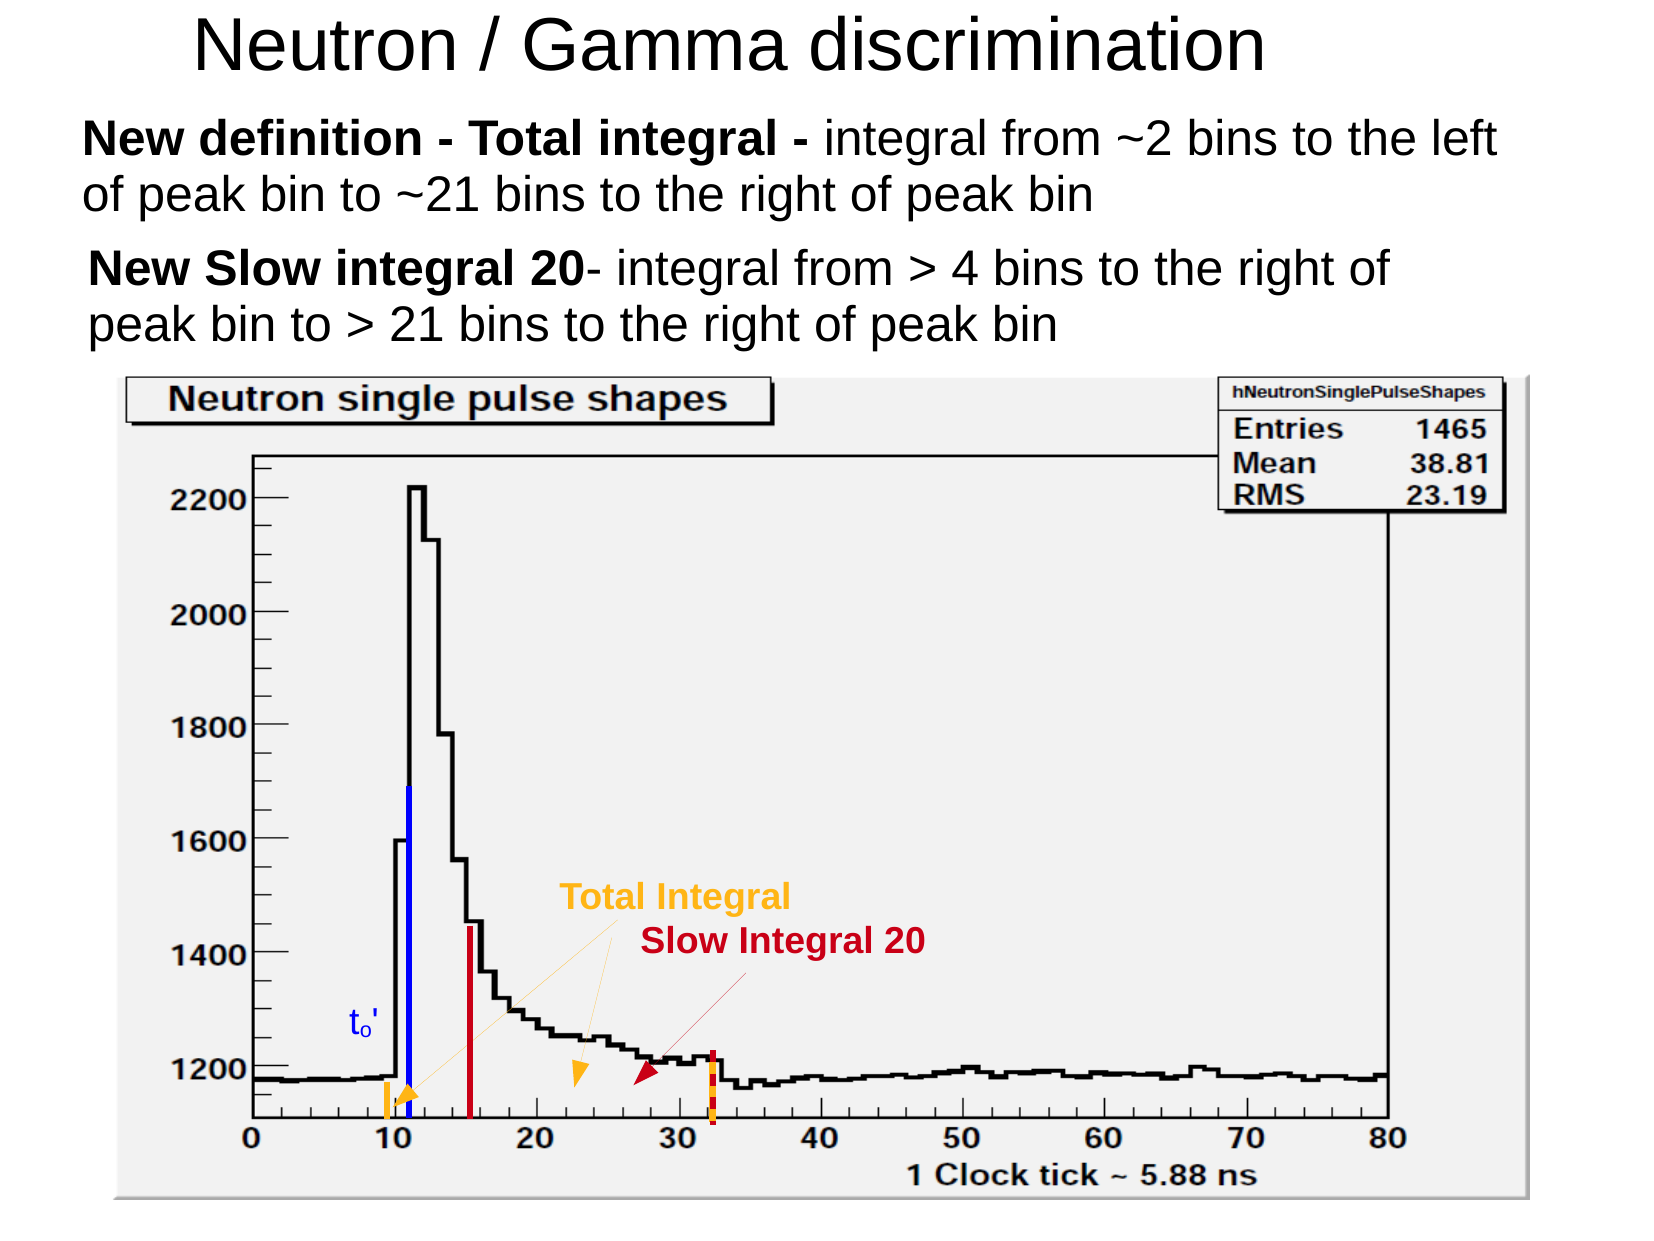

Neutron / Gamma discrimination
New definition - Total integral - integral from ~2 bins to the left of peak bin to ~21 bins to the right of peak bin
New Slow integral 20- integral from > 4 bins to the right of peak bin to > 21 bins to the right of peak bin
Total Integral
Slow Integral 20
to'